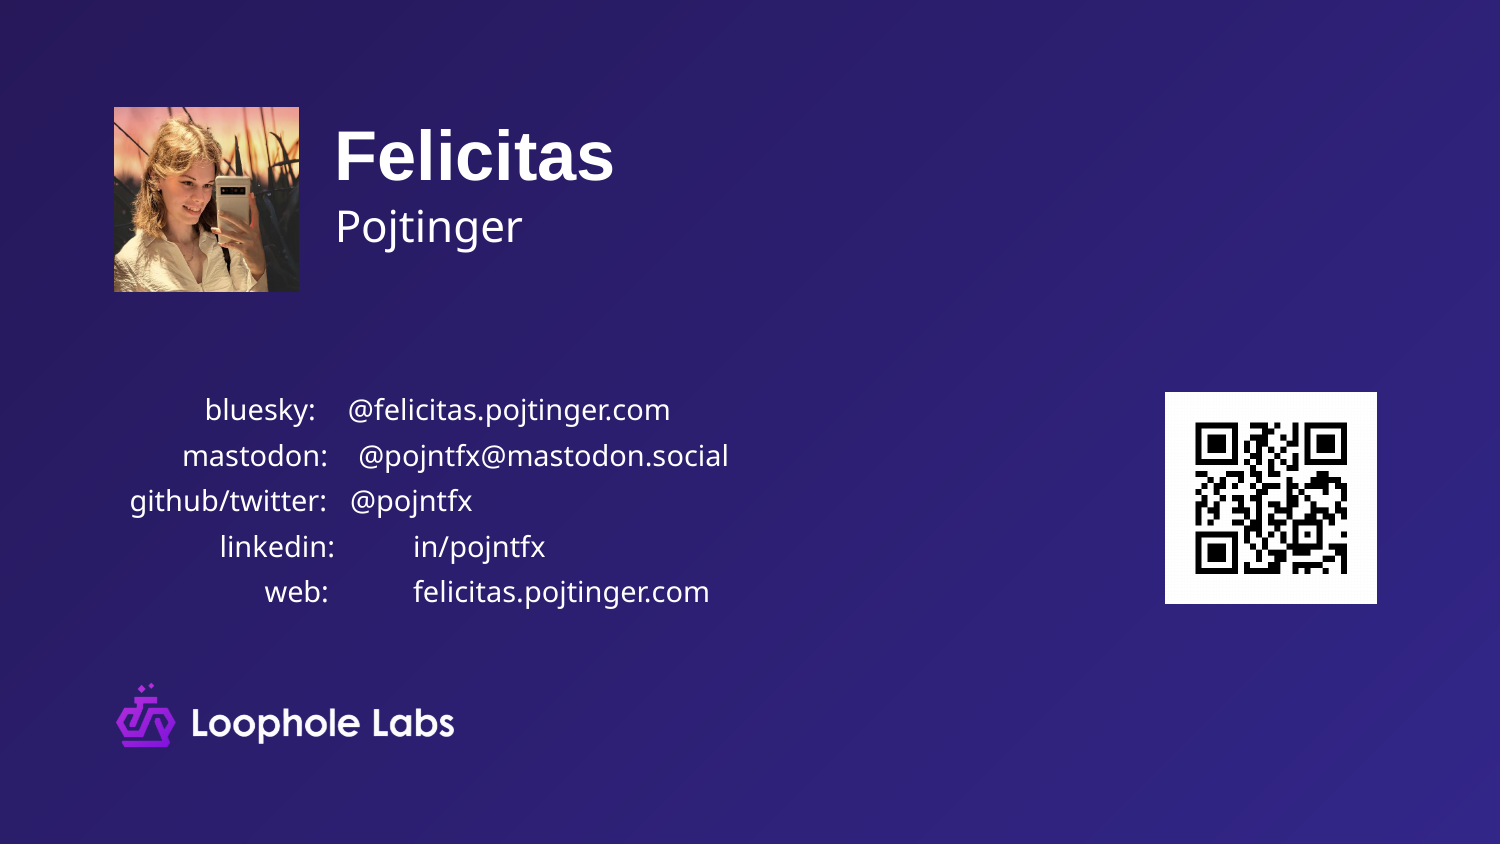

Felicitas
Pojtinger
# bluesky:	 @felicitas.pojtinger.com mastodon: @pojntfx@mastodon.social github/twitter: @pojntfx linkedin:	 in/pojntfx web: 	 felicitas.pojtinger.com